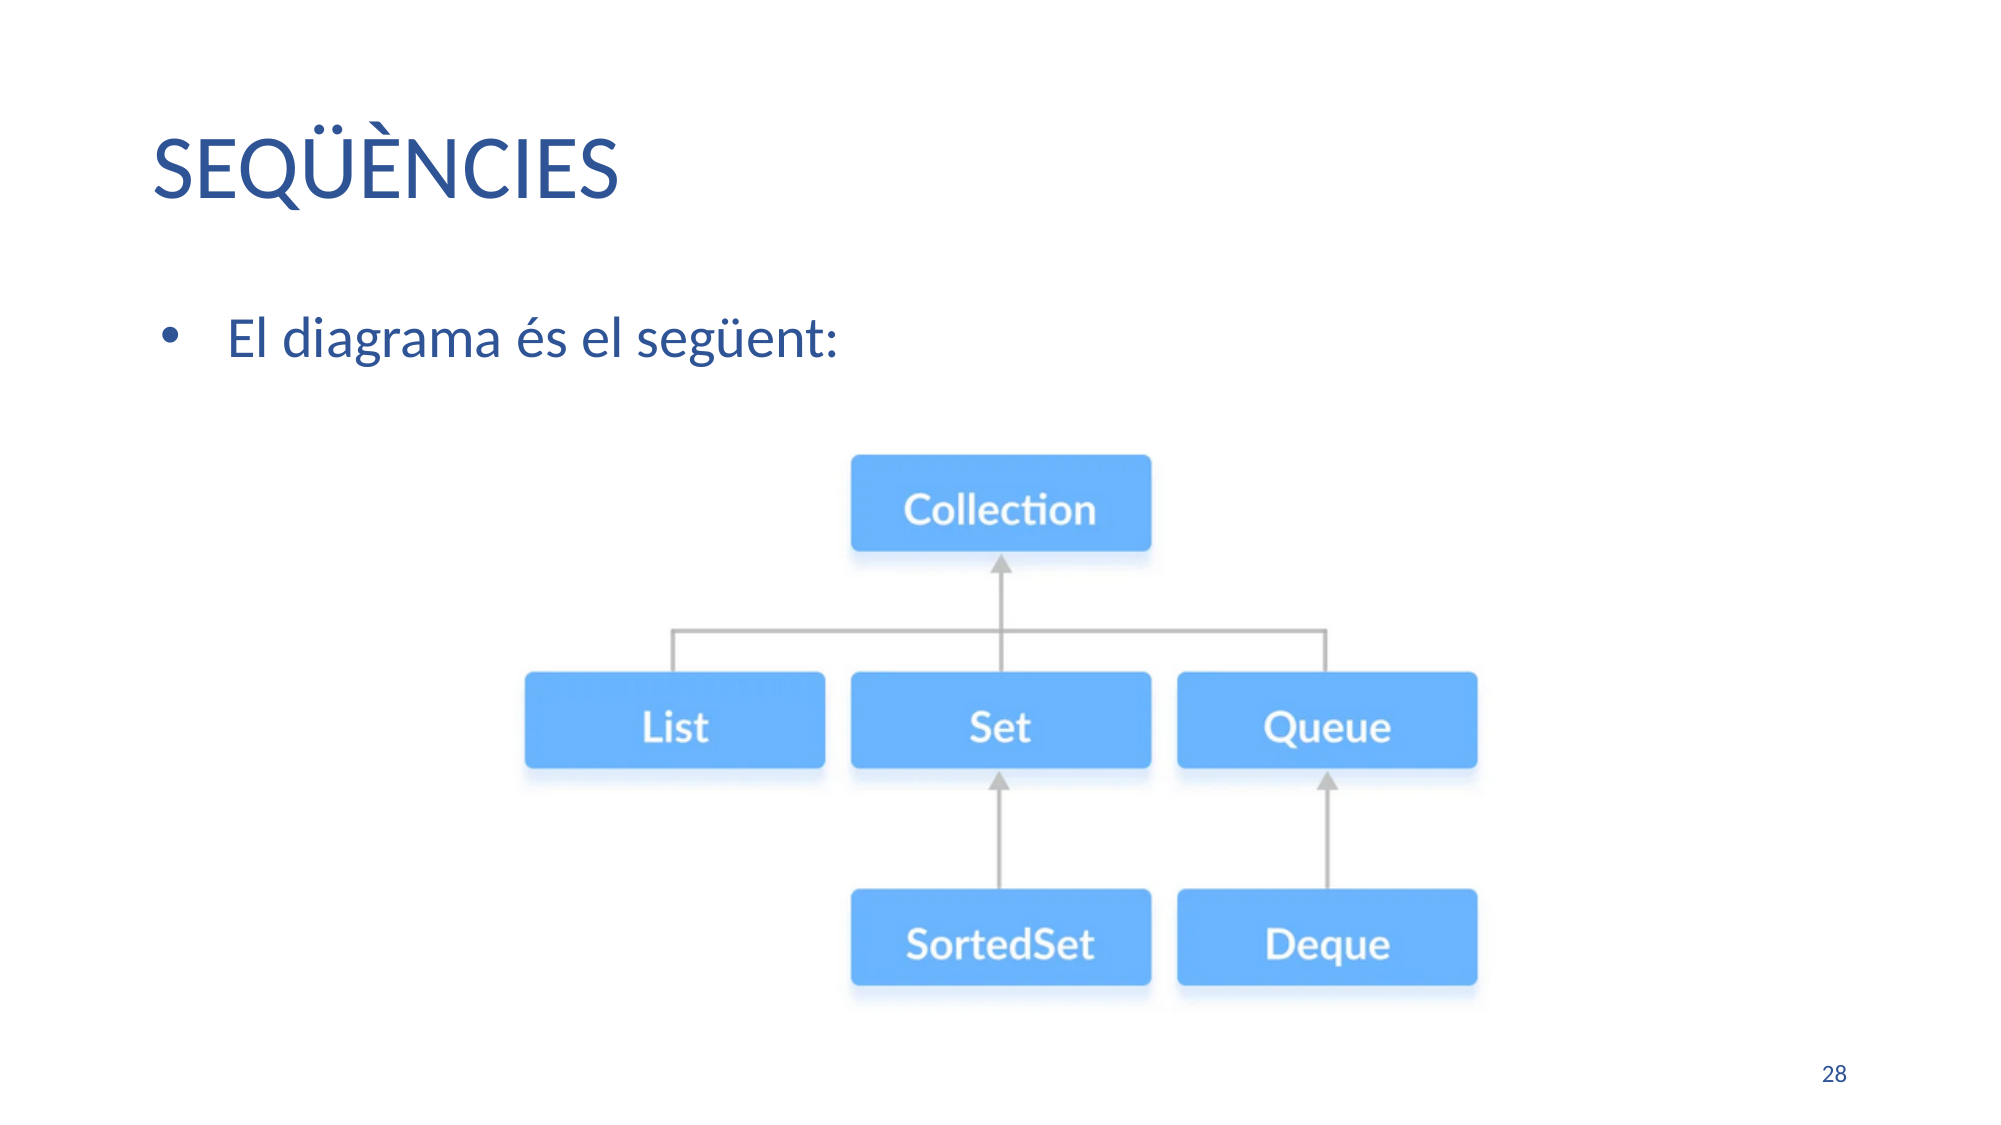

# SEQÜÈNCIES
El diagrama és el següent: